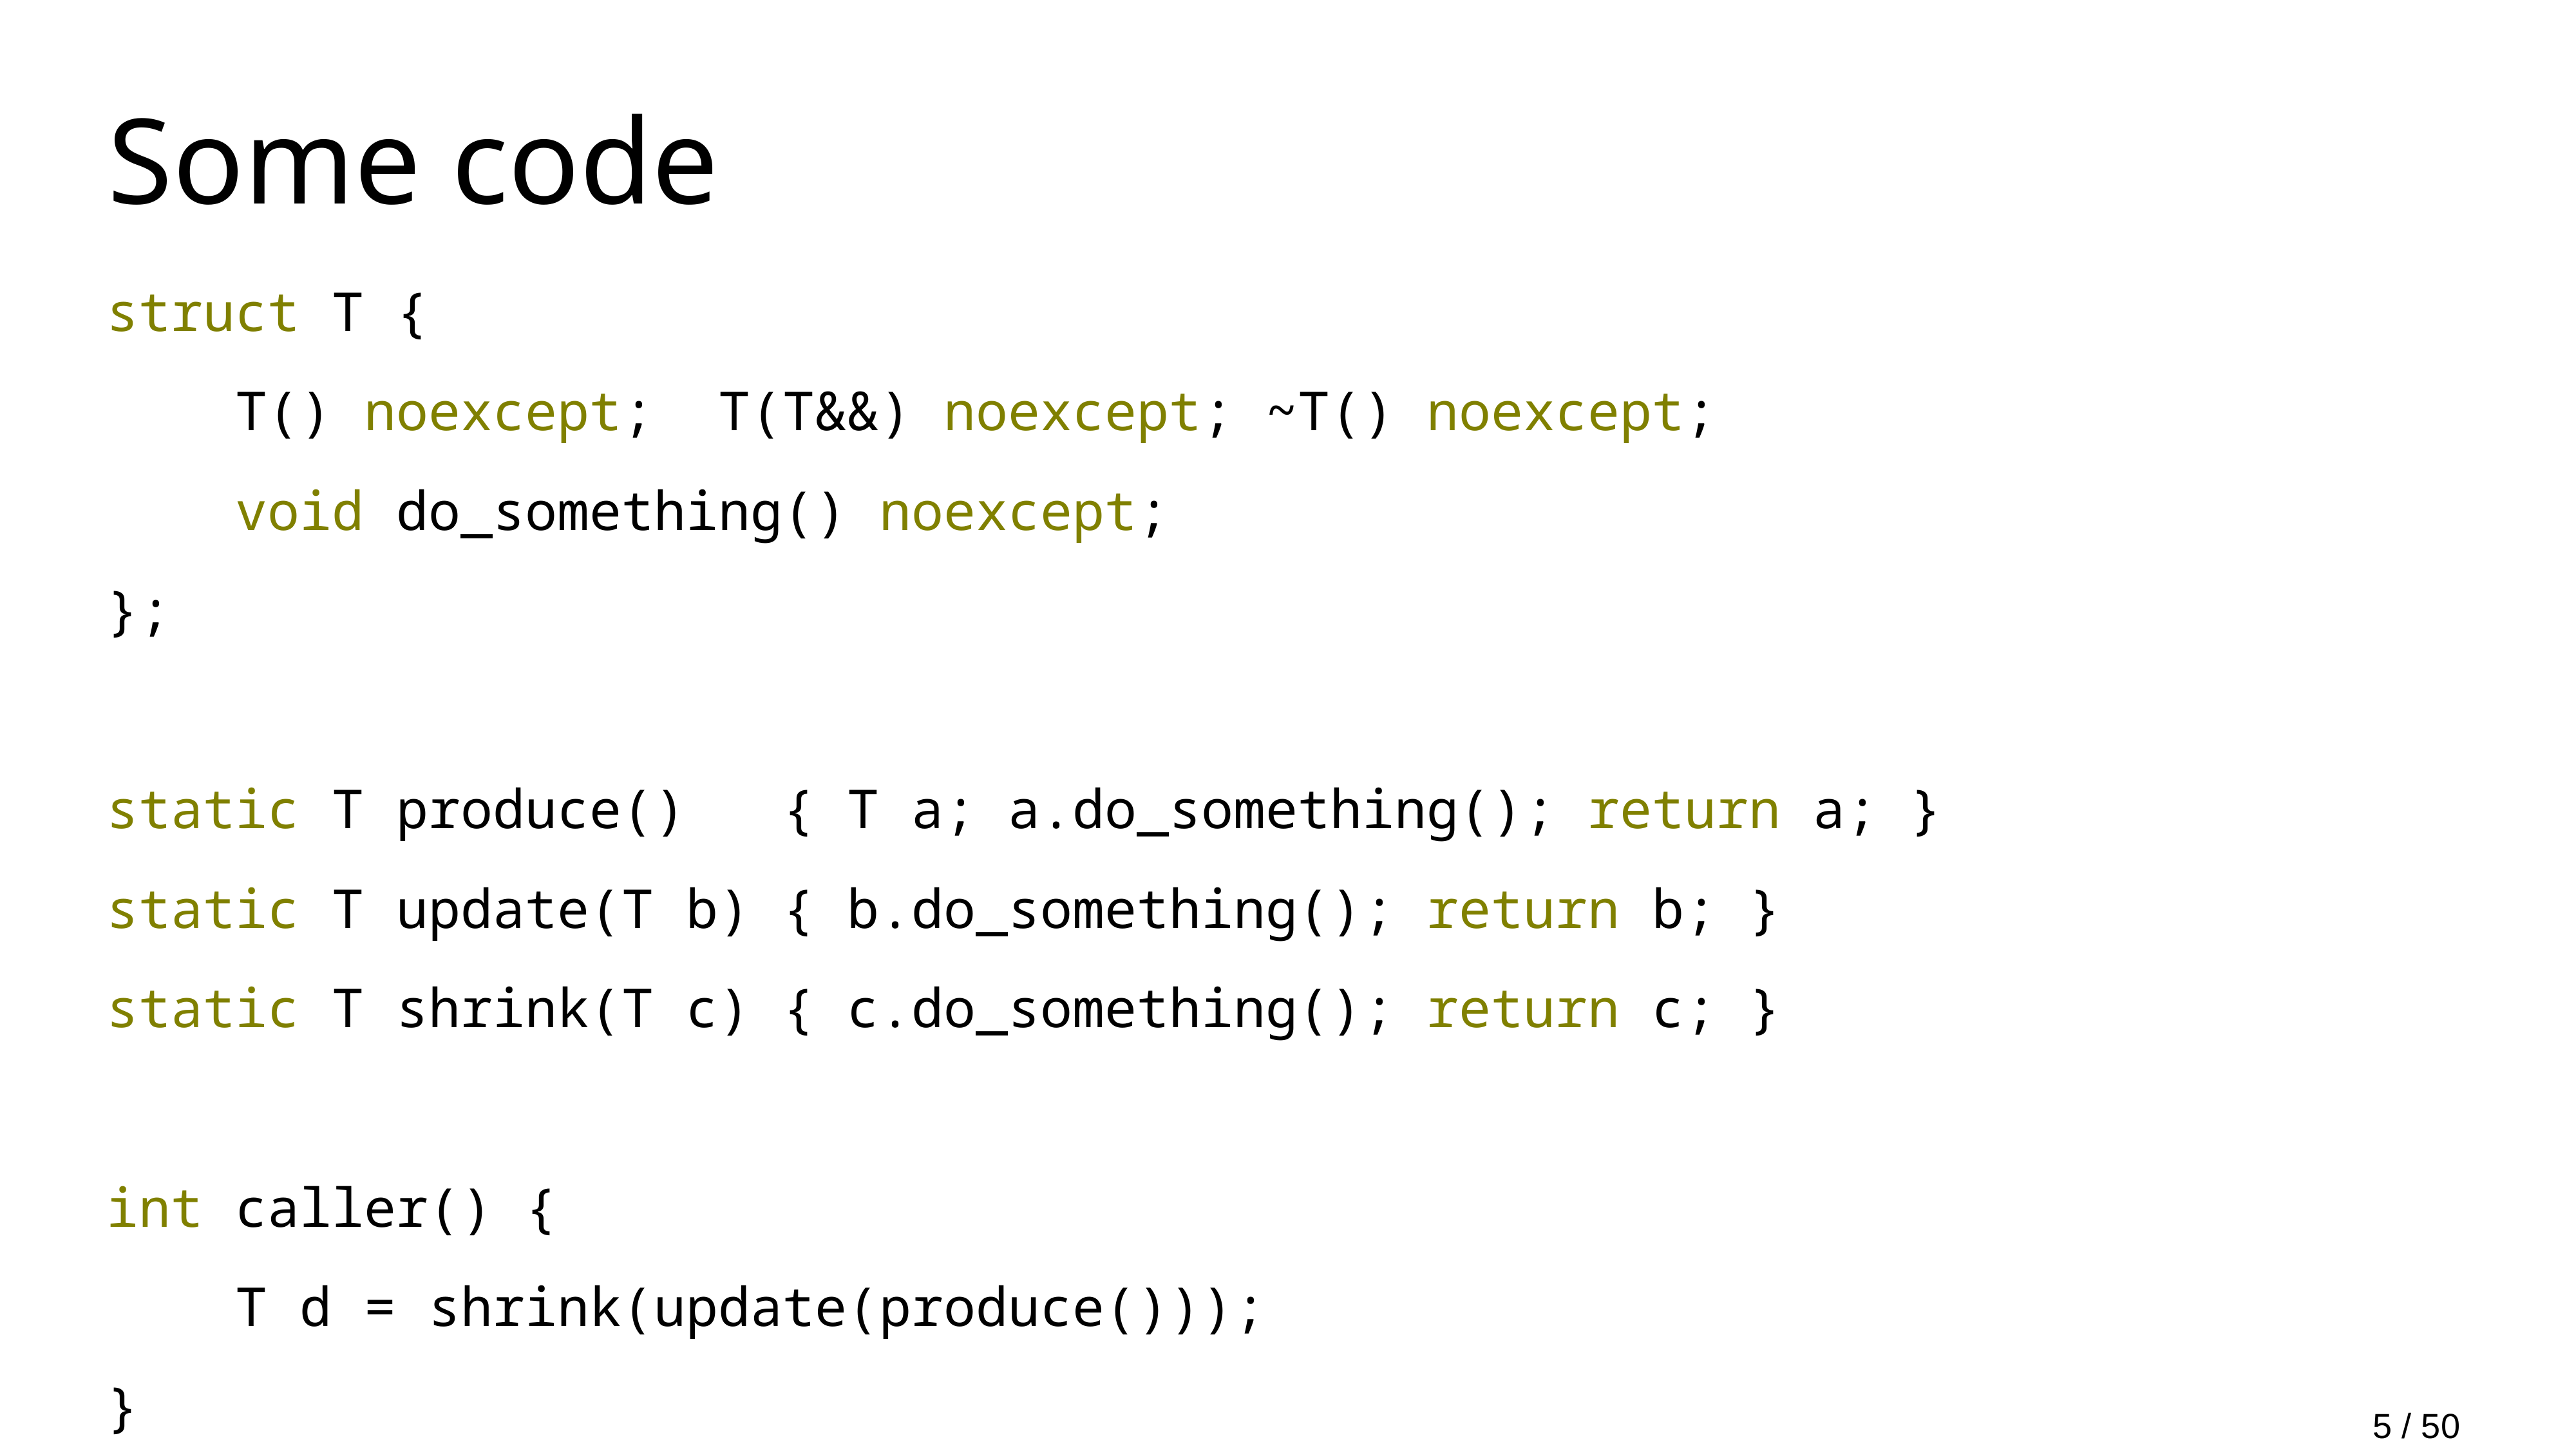

# Some code
struct T {
 T() noexcept; T(T&&) noexcept; ~T() noexcept;
 void do_something() noexcept;
};
static T produce() { T a; a.do_something(); return a; }
static T update(T b) { b.do_something(); return b; }
static T shrink(T c) { c.do_something(); return c; }
int caller() {
 T d = shrink(update(produce()));
}